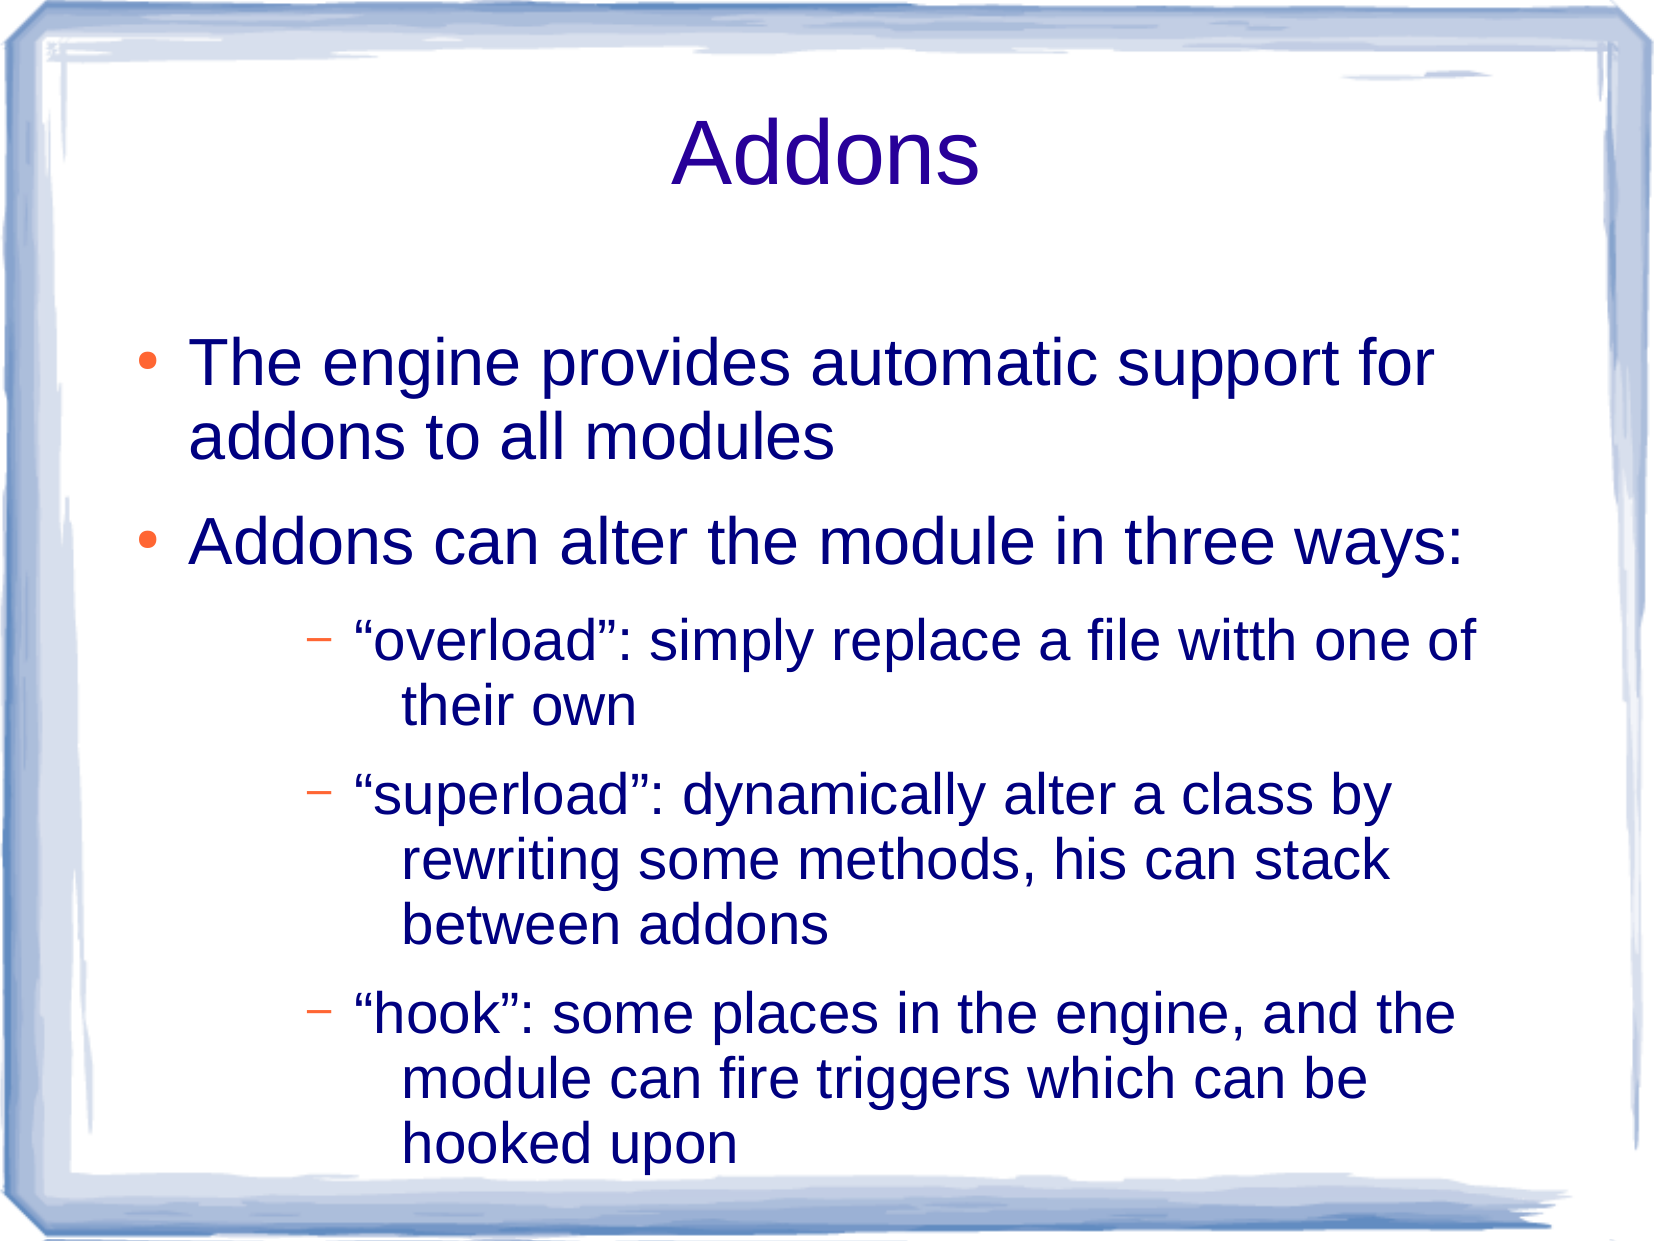

# Addons
The engine provides automatic support for addons to all modules
Addons can alter the module in three ways:
“overload”: simply replace a file witth one of their own
“superload”: dynamically alter a class by rewriting some methods, his can stack between addons
“hook”: some places in the engine, and the module can fire triggers which can be hooked upon